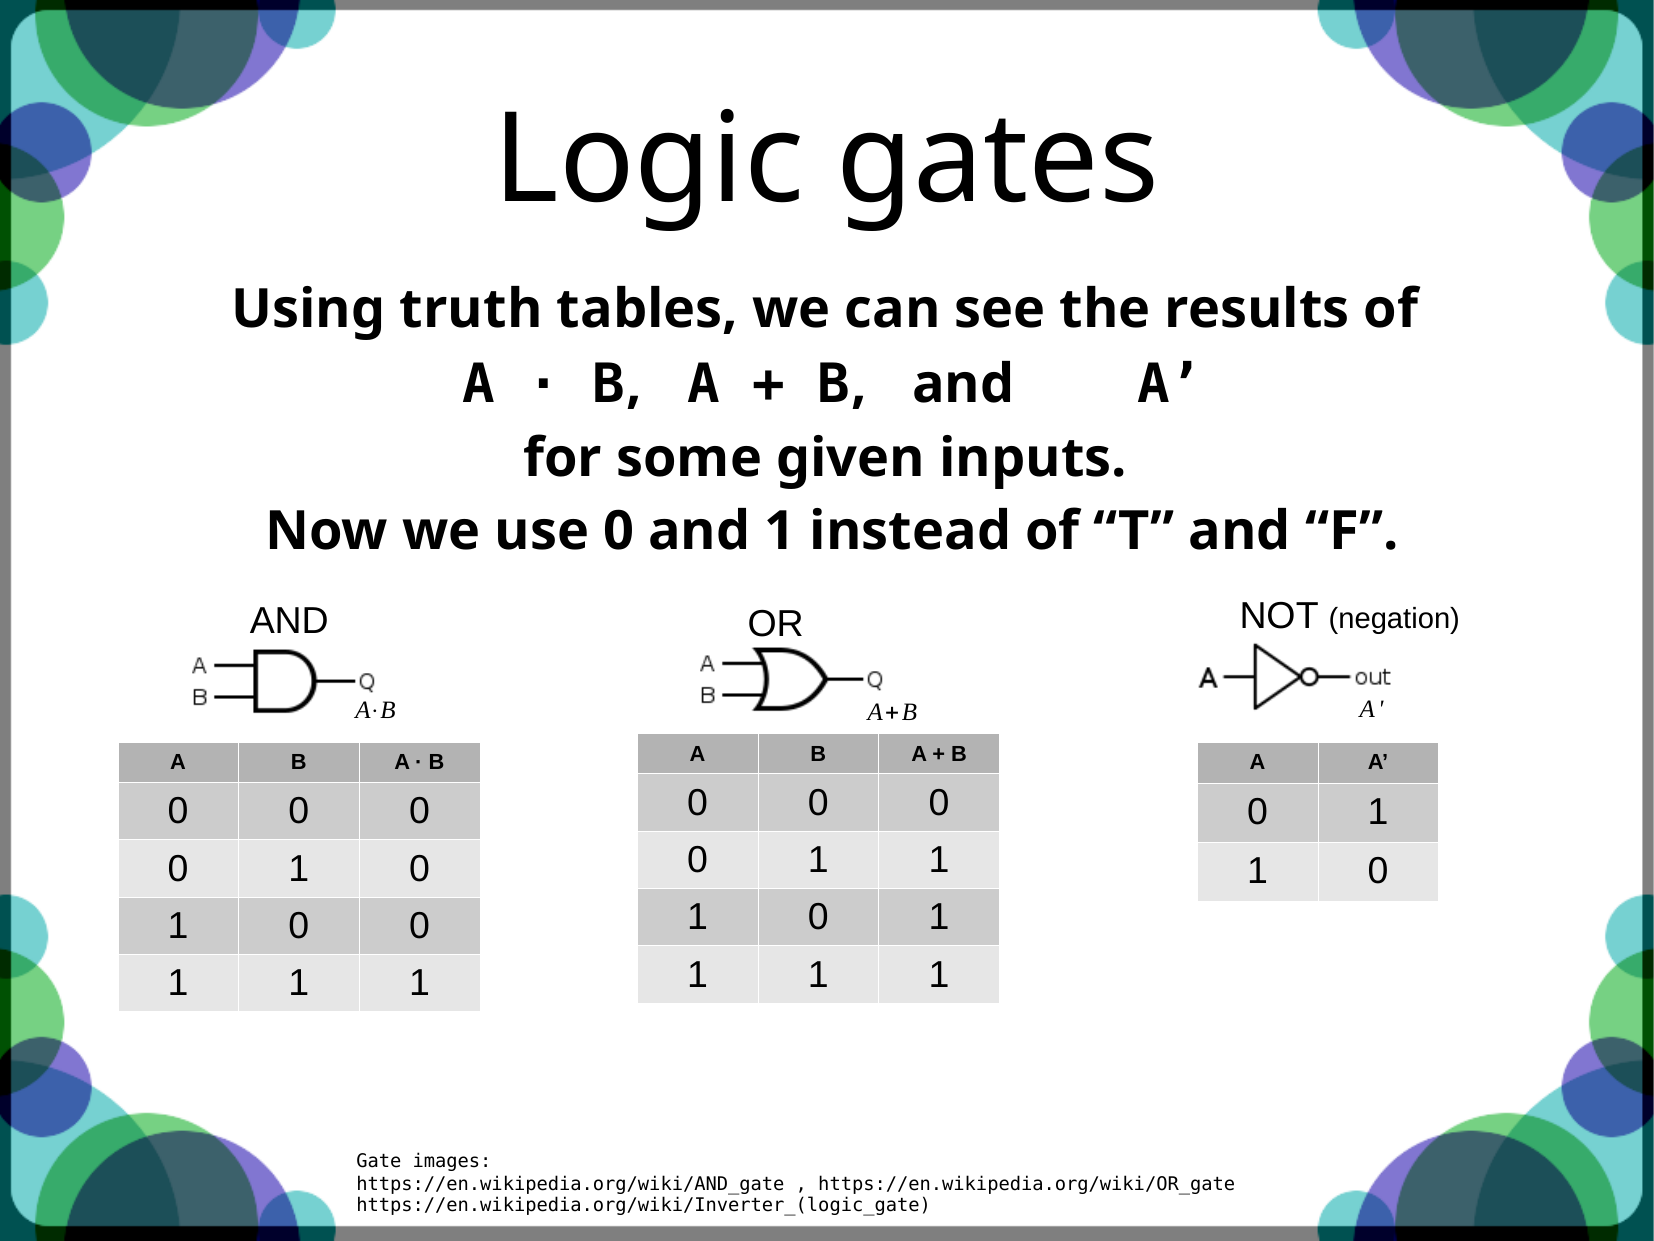

# Logic gates
Using truth tables, we can see the results of
A · B, 	A + B, 	and 		A’
for some given inputs.
Now we use 0 and 1 instead of “T” and “F”.
NOT (negation)
AND
OR
| A | B | A + B |
| --- | --- | --- |
| 0 | 0 | 0 |
| 0 | 1 | 1 |
| 1 | 0 | 1 |
| 1 | 1 | 1 |
| A | B | A · B |
| --- | --- | --- |
| 0 | 0 | 0 |
| 0 | 1 | 0 |
| 1 | 0 | 0 |
| 1 | 1 | 1 |
| A | A’ |
| --- | --- |
| 0 | 1 |
| 1 | 0 |
Gate images:
https://en.wikipedia.org/wiki/AND_gate , https://en.wikipedia.org/wiki/OR_gate
https://en.wikipedia.org/wiki/Inverter_(logic_gate)